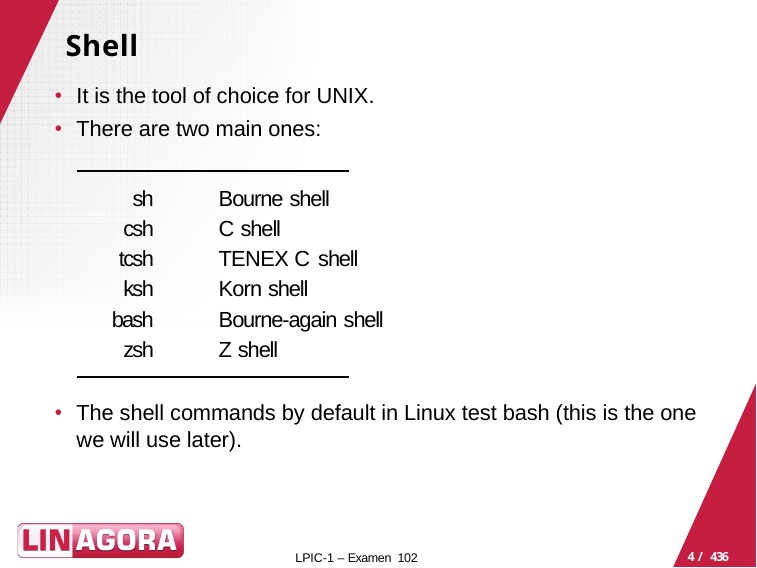

# Shell
It is the tool of choice for UNIX.
There are two main ones:
The shell commands by default in Linux test bash (this is the one we will use later).
| sh csh tcsh ksh bash zsh | | Bourne shell C shell TENEX C shell Korn shell Bourne-again shell Z shell |
| --- | --- | --- |
LPIC-1 – Examen 102